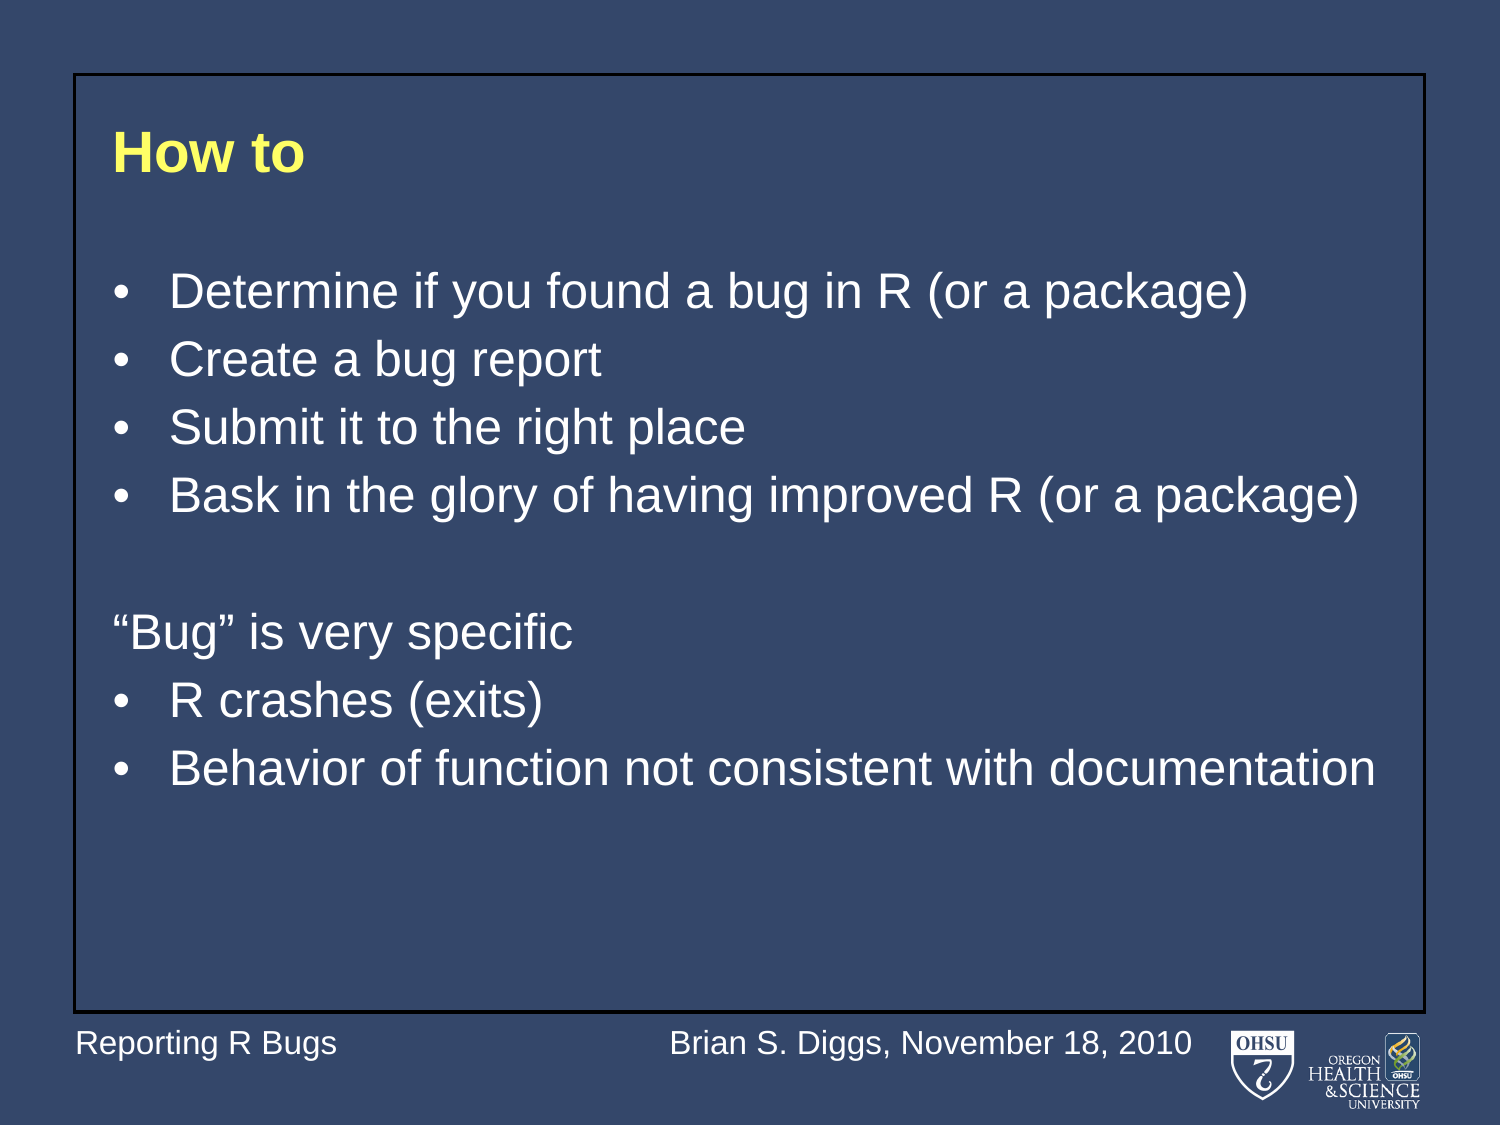

# How to
Determine if you found a bug in R (or a package)
Create a bug report
Submit it to the right place
Bask in the glory of having improved R (or a package)
“Bug” is very specific
R crashes (exits)
Behavior of function not consistent with documentation
Reporting R Bugs  Brian S. Diggs, November 18, 2010